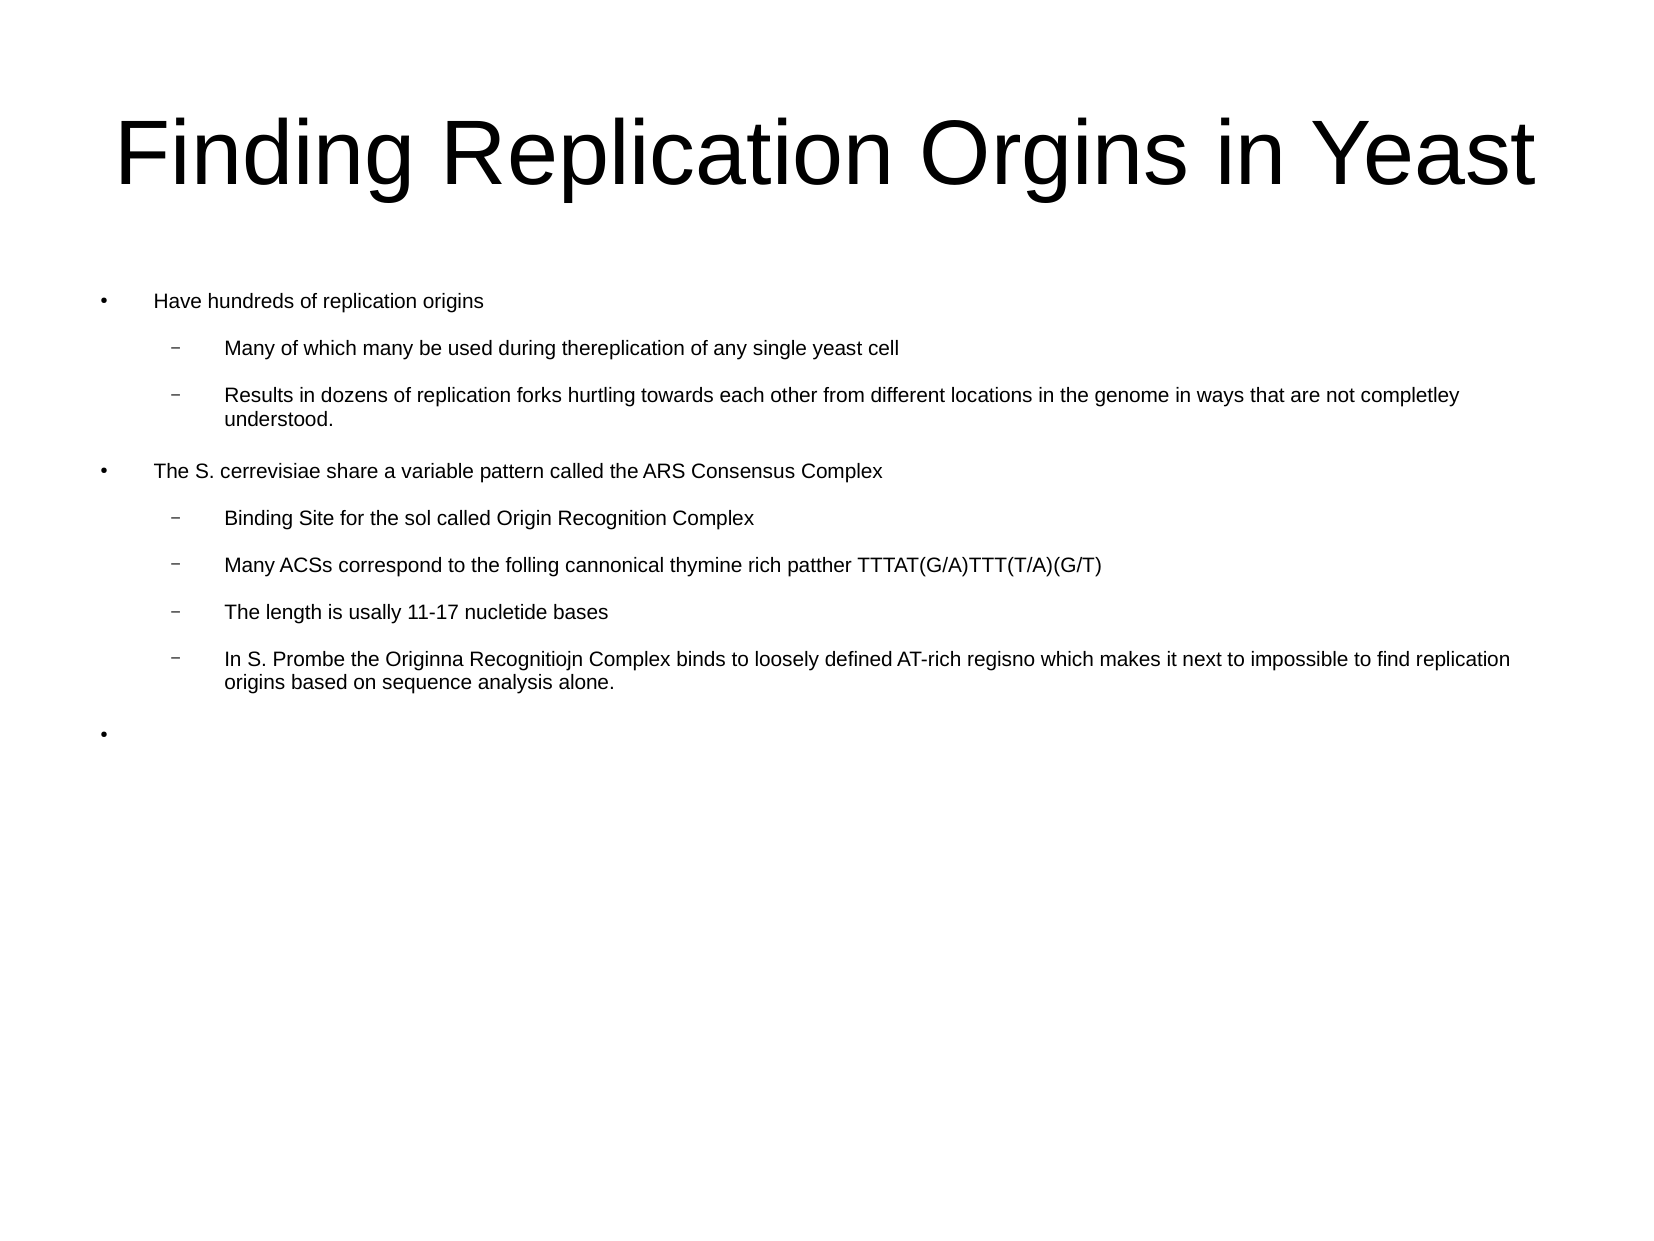

# Finding Replication Orgins in Yeast
Have hundreds of replication origins
Many of which many be used during thereplication of any single yeast cell
Results in dozens of replication forks hurtling towards each other from different locations in the genome in ways that are not completley understood.
The S. cerrevisiae share a variable pattern called the ARS Consensus Complex
Binding Site for the sol called Origin Recognition Complex
Many ACSs correspond to the folling cannonical thymine rich patther TTTAT(G/A)TTT(T/A)(G/T)
The length is usally 11-17 nucletide bases
In S. Prombe the Originna Recognitiojn Complex binds to loosely defined AT-rich regisno which makes it next to impossible to find replication origins based on sequence analysis alone.